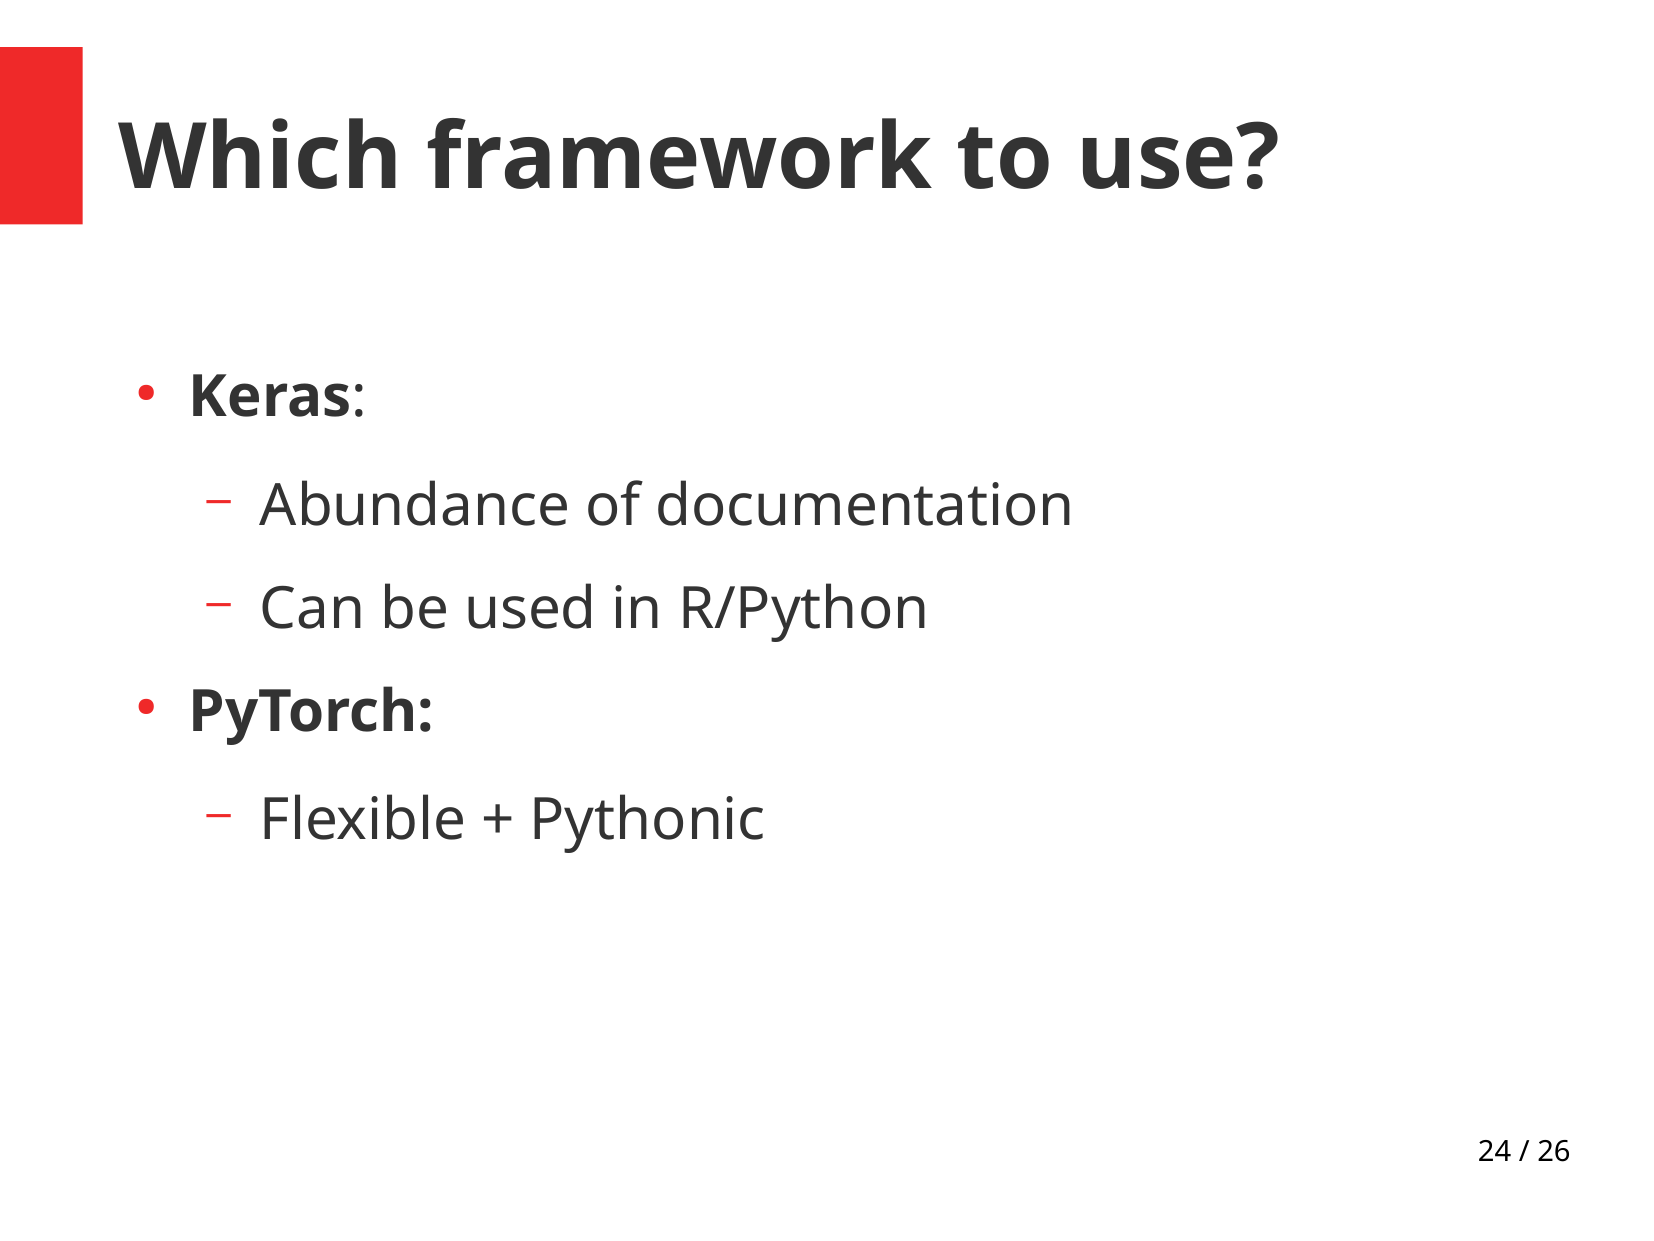

# Which framework to use?
Keras:
Abundance of documentation
Can be used in R/Python
PyTorch:
Flexible + Pythonic
24